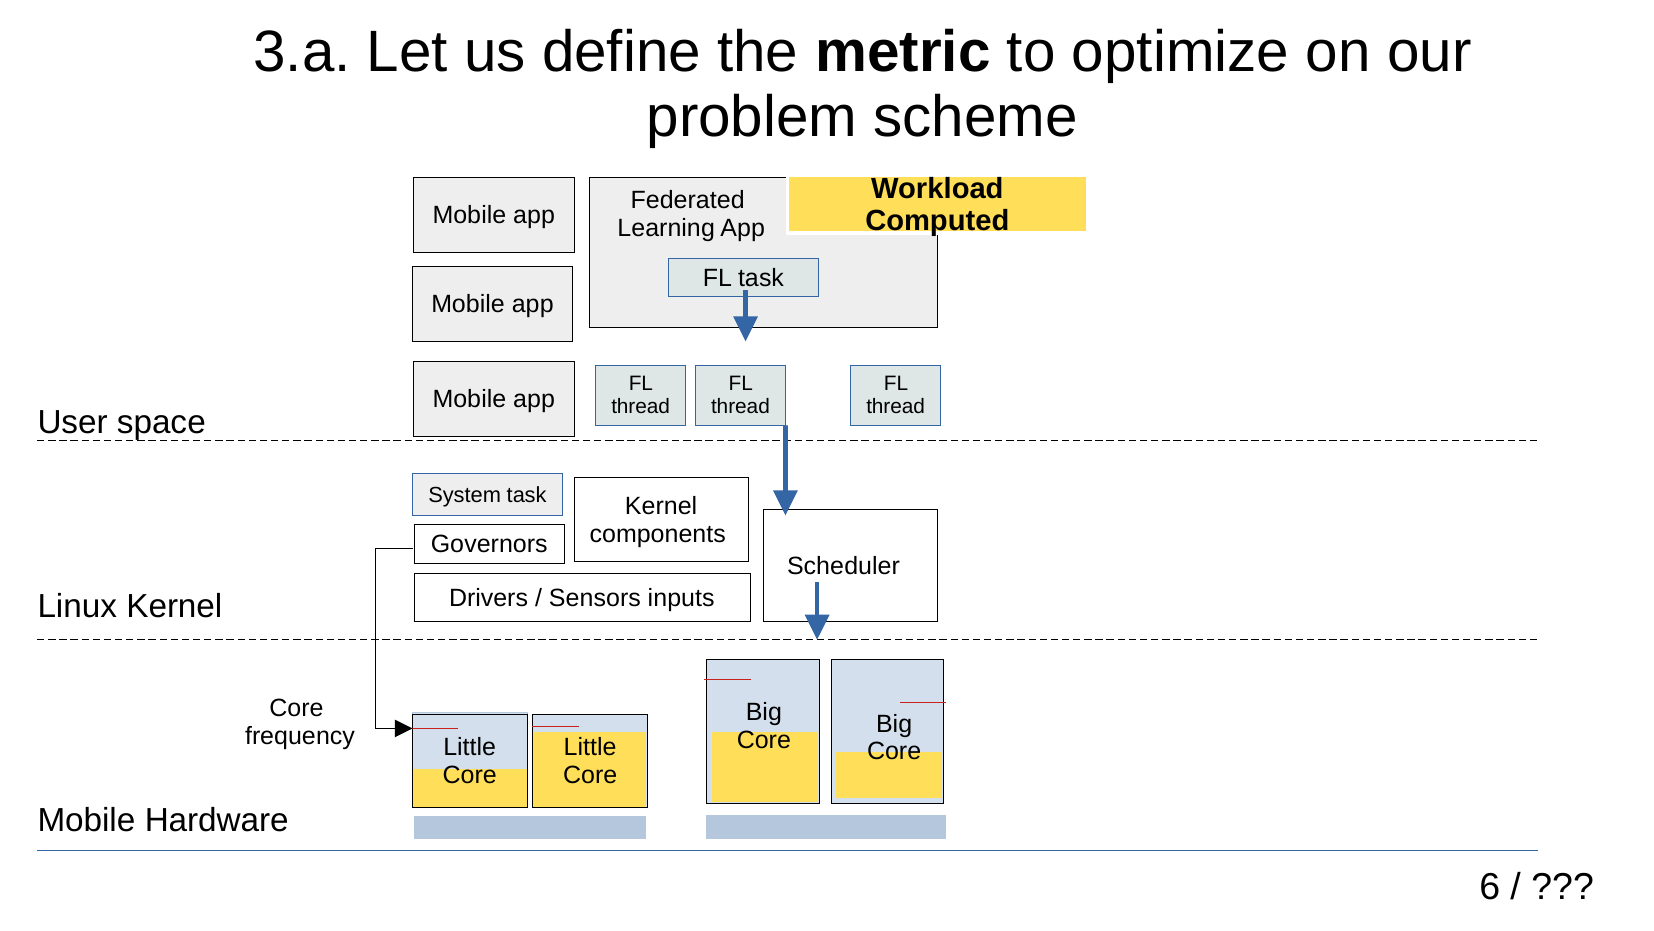

# 3.a. Let us define the metric to optimize on our problem scheme
Workload Computed
Mobile app
Federated
Learning App
FL task
Mobile app
Mobile app
FL thread
FL thread
FL thread
User space
System task
Kernel components
Scheduler
Governors
Drivers / Sensors inputs
Linux Kernel
Big Core
Big Core
Core
frequency
Little Core
Little Core
Mobile Hardware
6 / ???